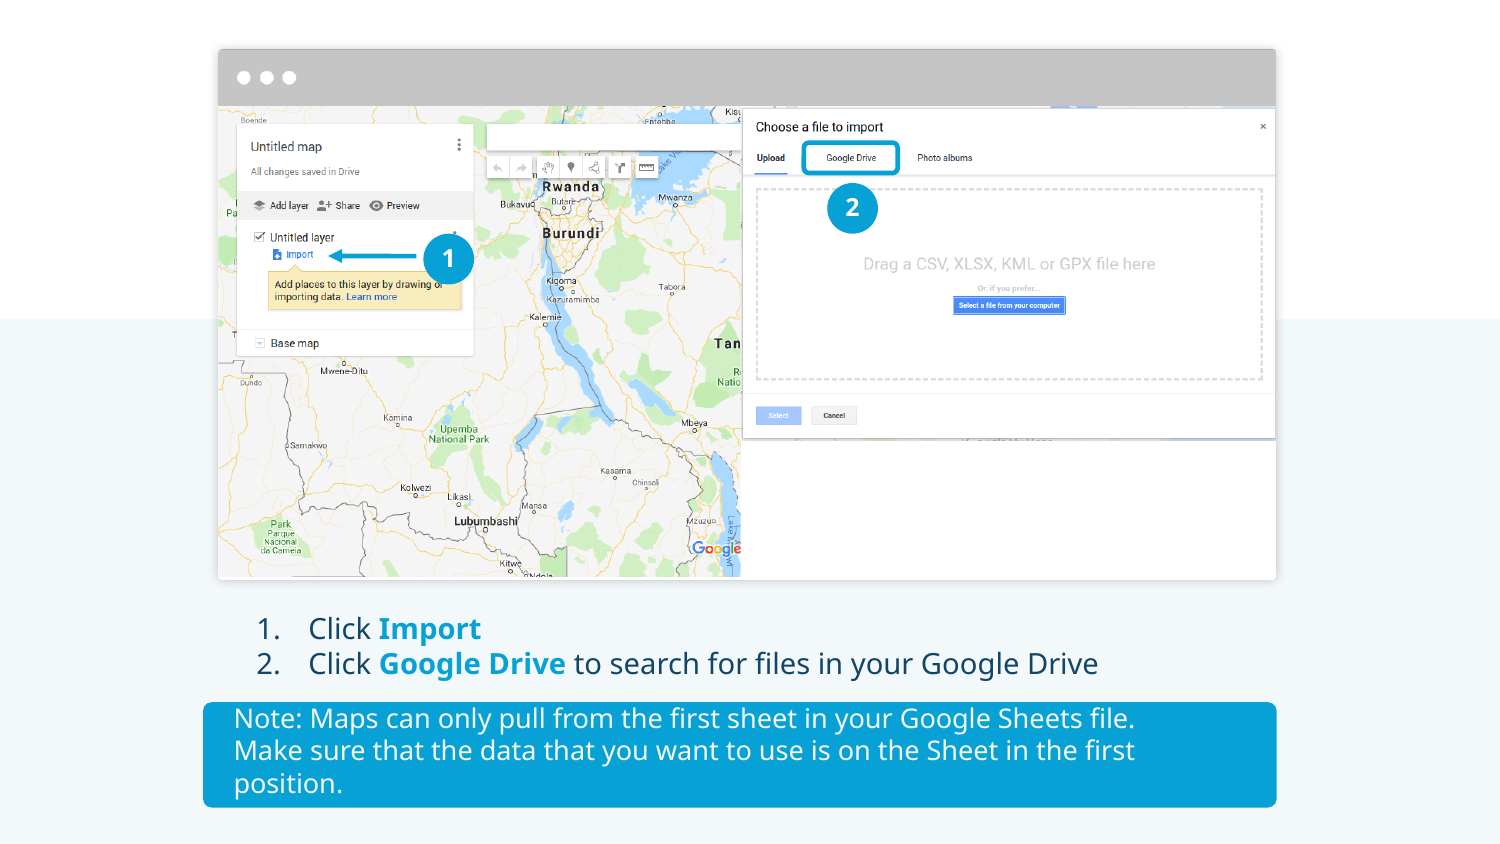

2
1
Click Import
Click Google Drive to search for files in your Google Drive
Note: Maps can only pull from the first sheet in your Google Sheets file. Make sure that the data that you want to use is on the Sheet in the first position.